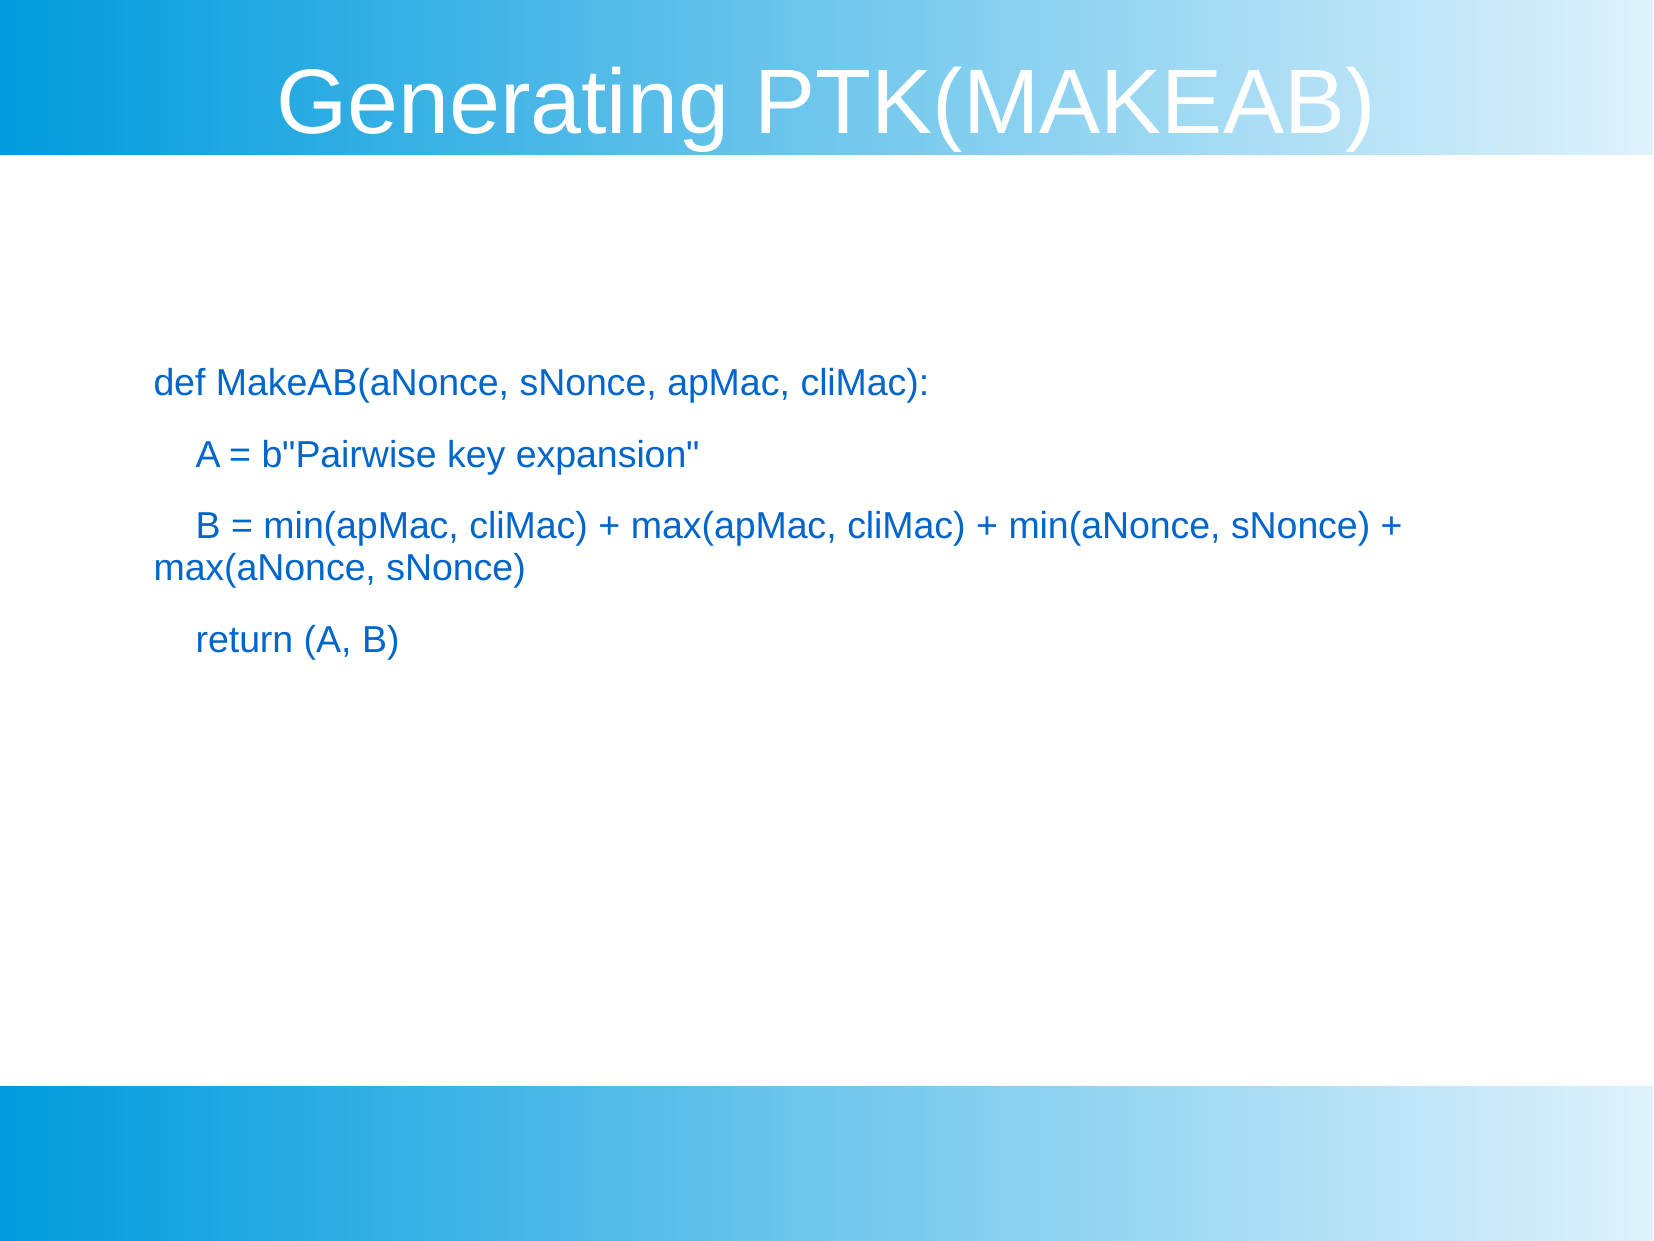

# Generating PTK(MAKEAB)
def MakeAB(aNonce, sNonce, apMac, cliMac):
 A = b"Pairwise key expansion"
 B = min(apMac, cliMac) + max(apMac, cliMac) + min(aNonce, sNonce) + max(aNonce, sNonce)
 return (A, B)